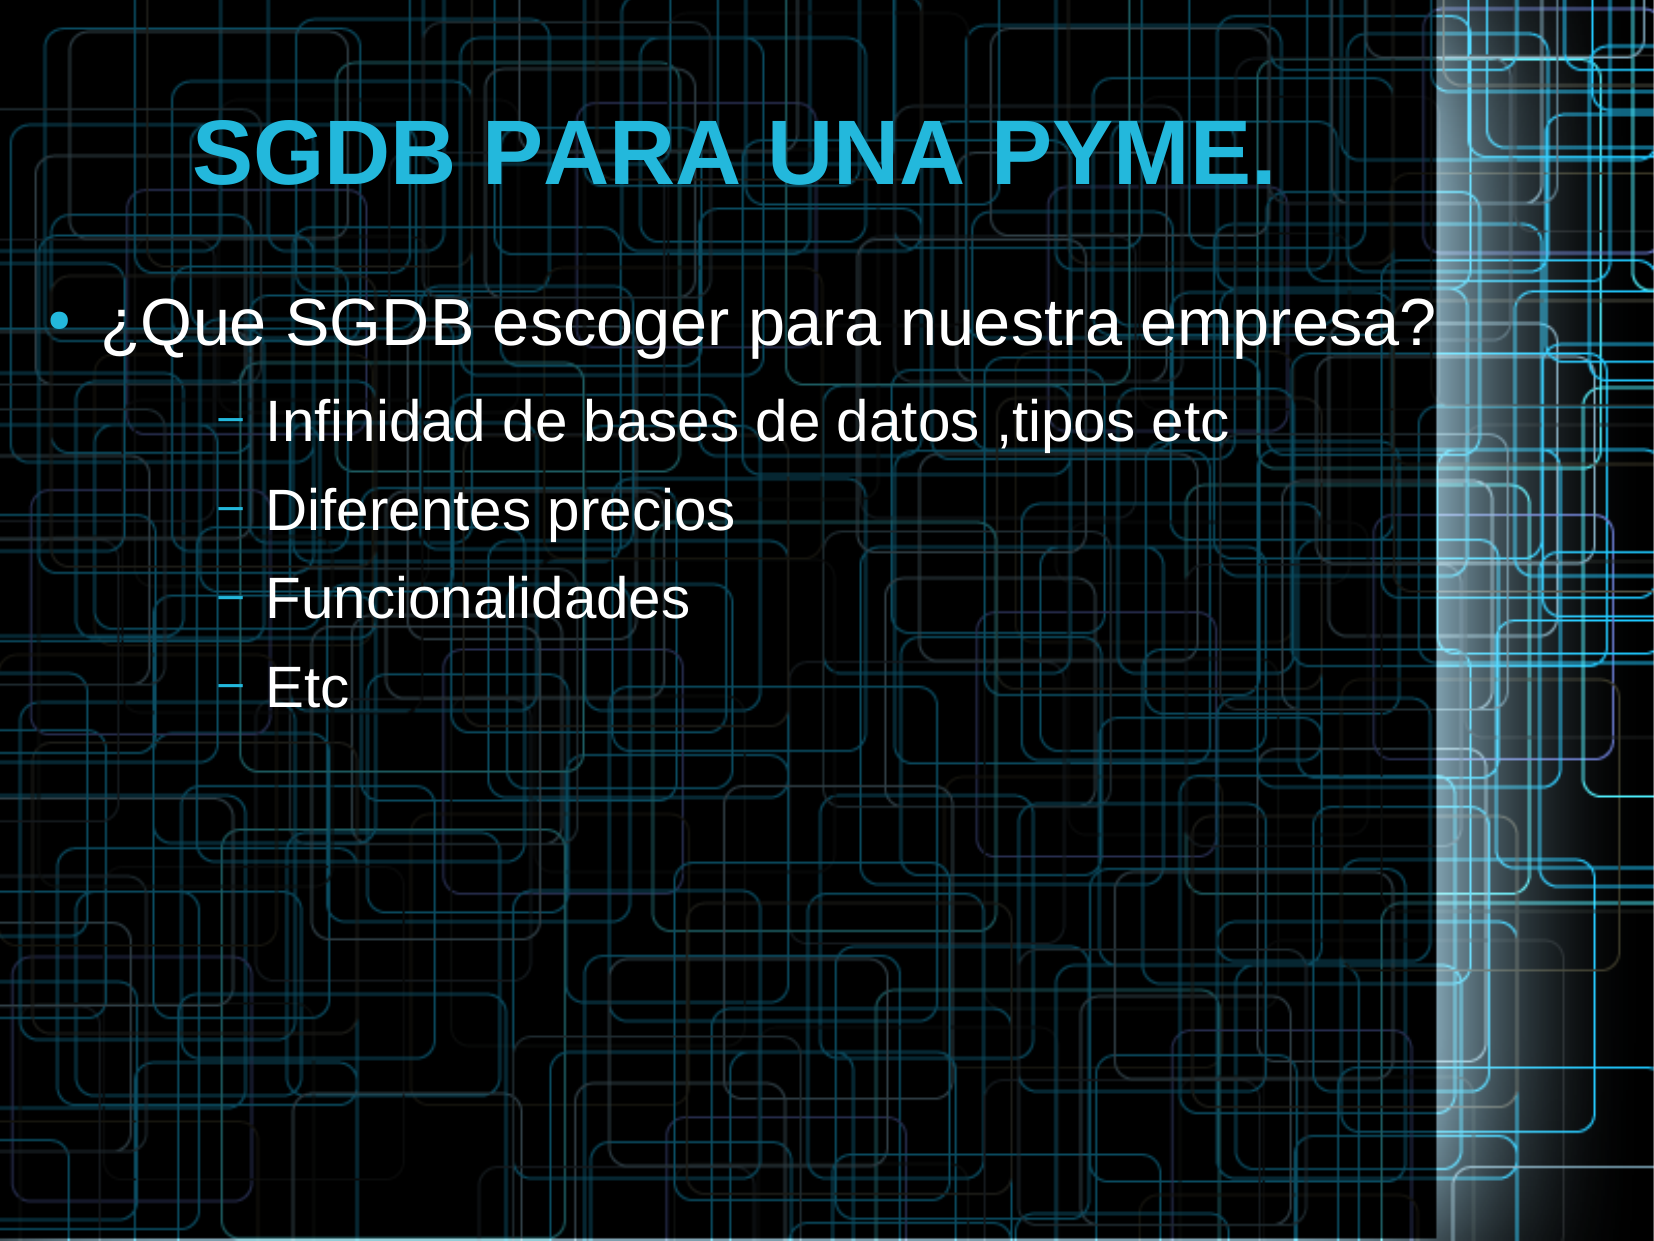

# SGDB PARA UNA PYME.
¿Que SGDB escoger para nuestra empresa?
Infinidad de bases de datos ,tipos etc
Diferentes precios
Funcionalidades
Etc